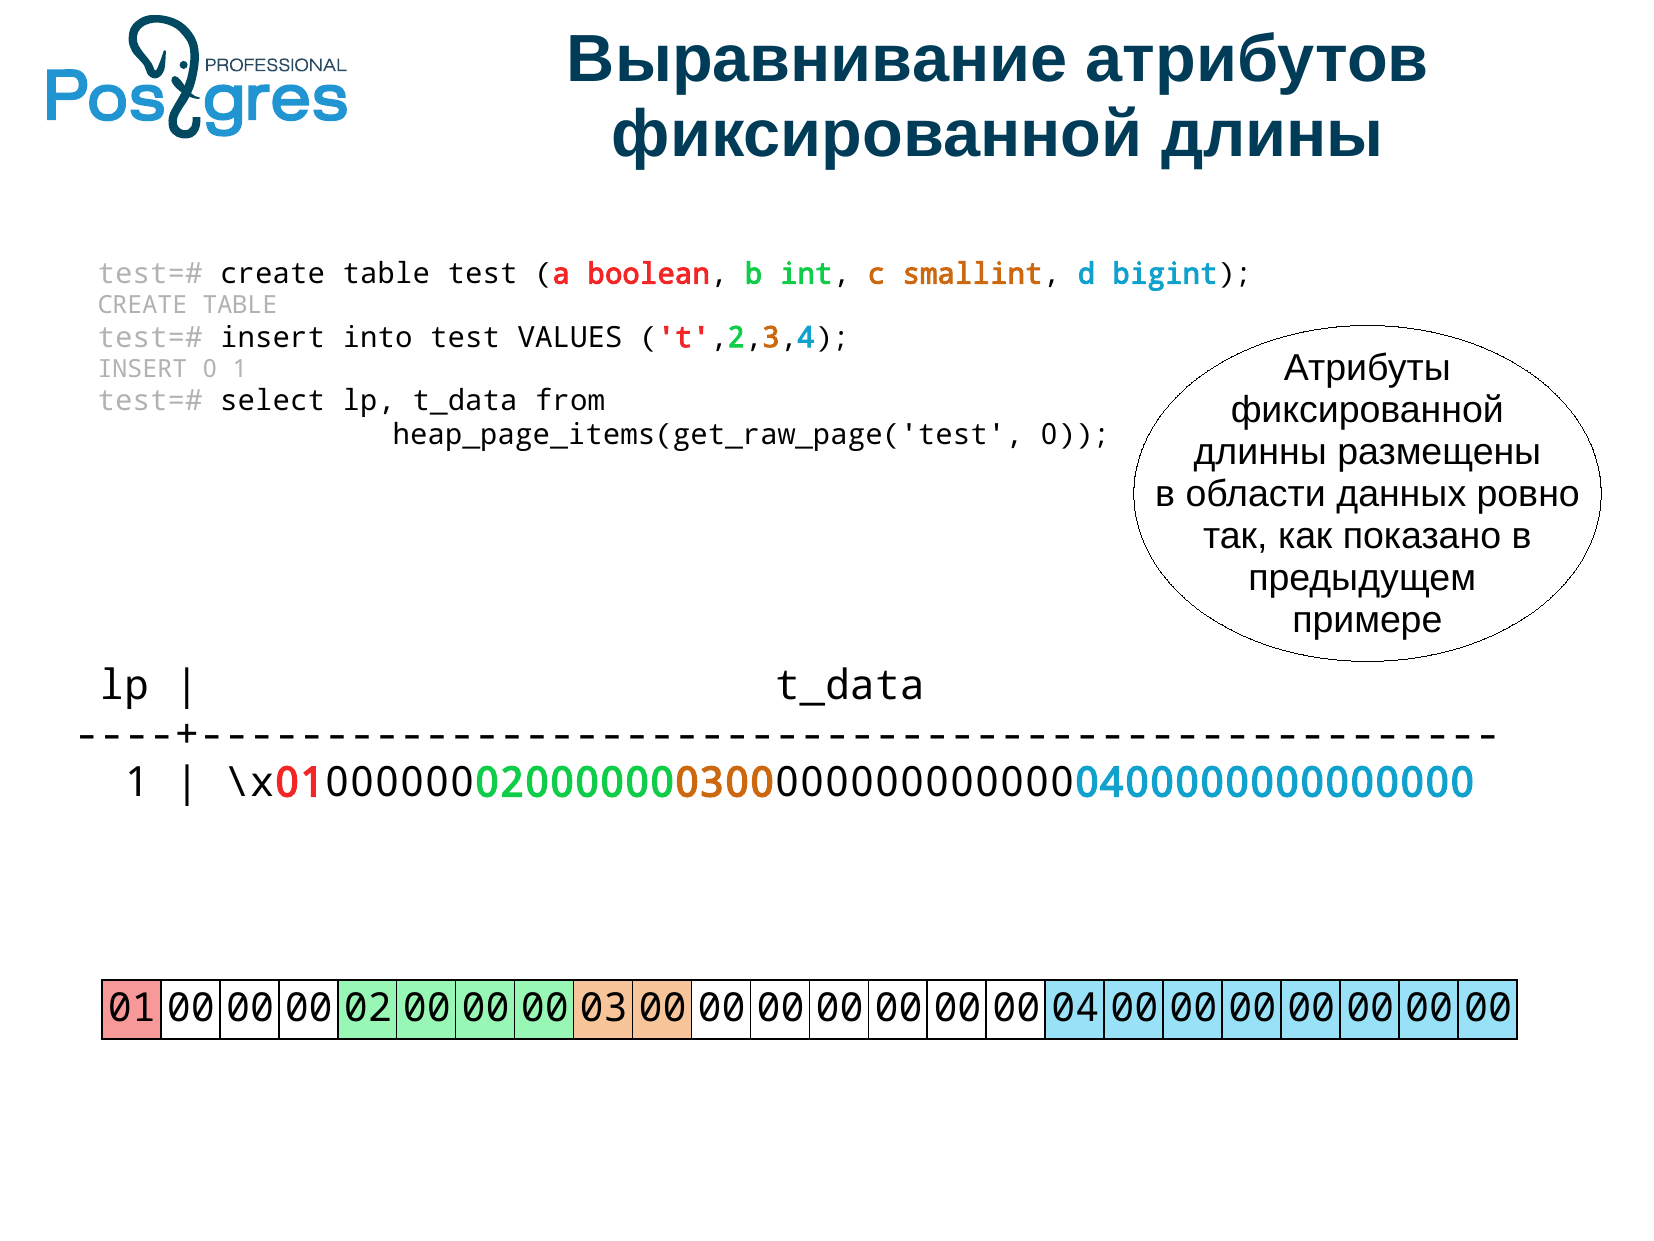

# Выравнивание атрибутов фиксированной длины
test=# create table test (a boolean, b int, c smallint, d bigint);
CREATE TABLE
test=# insert into test VALUES ('t',2,3,4);
INSERT 0 1
test=# select lp, t_data from
				heap_page_items(get_raw_page('test', 0));
Атрибуты
фиксированной
длинны размещены
в области данных ровно
так, как показано в
предыдущем
примере
 lp | t_data
----+----------------------------------------------------
 1 | \x010000000200000003000000000000000400000000000000